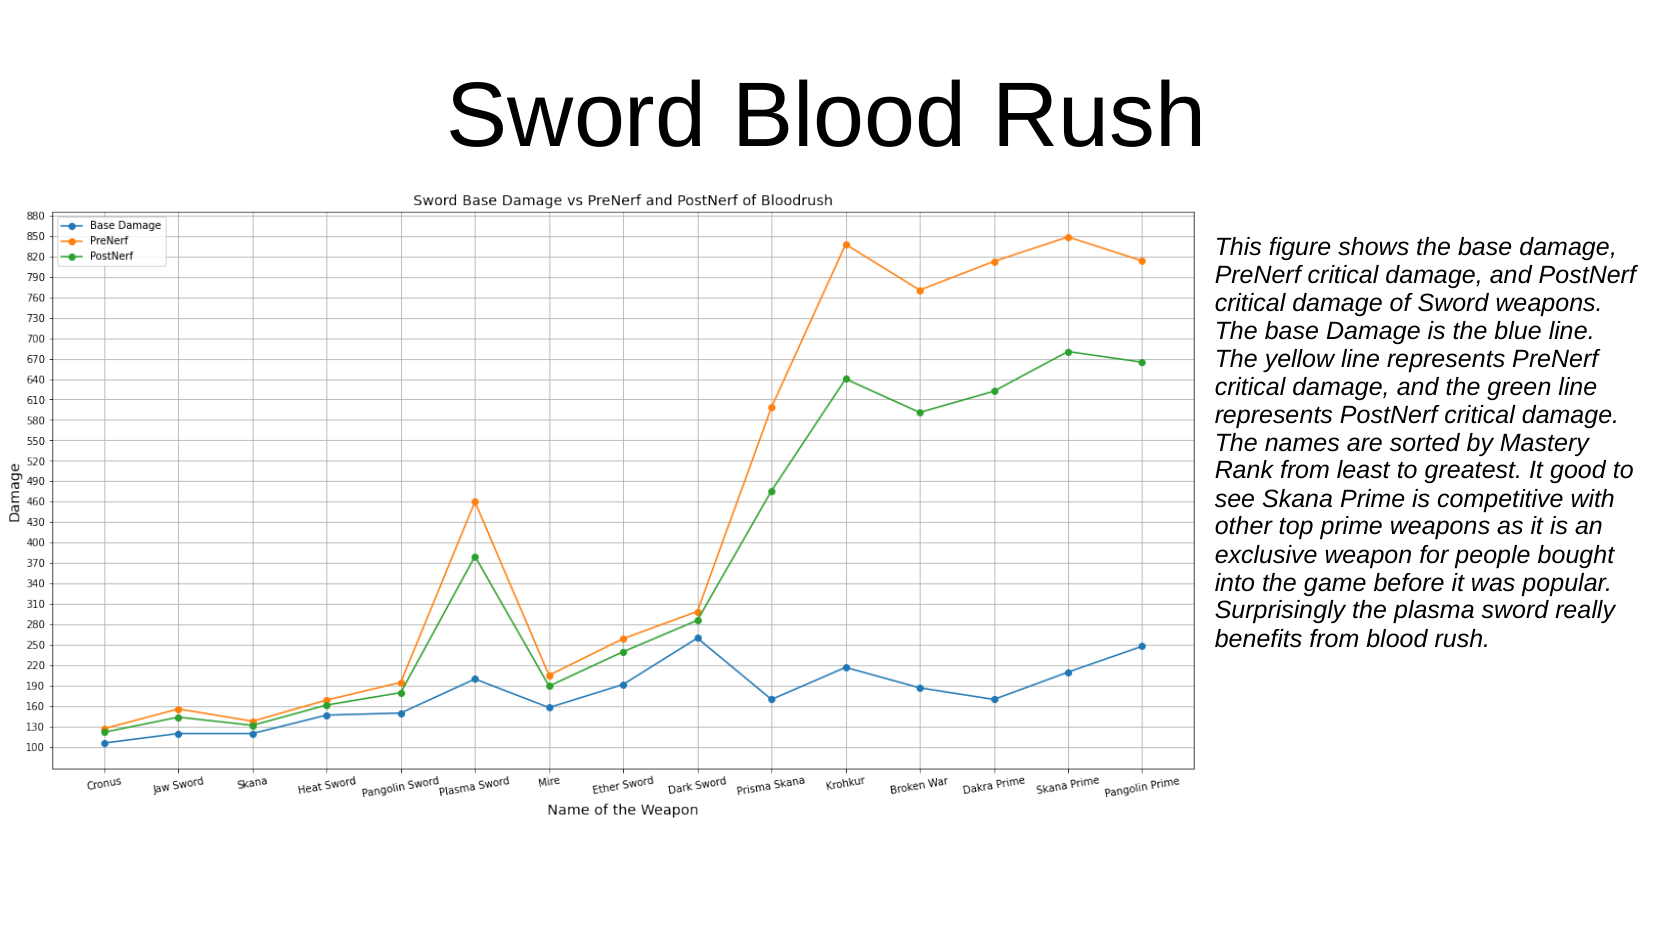

# Sword Blood Rush
This figure shows the base damage, PreNerf critical damage, and PostNerf critical damage of Sword weapons. The base Damage is the blue line. The yellow line represents PreNerf critical damage, and the green line represents PostNerf critical damage. The names are sorted by Mastery Rank from least to greatest. It good to see Skana Prime is competitive with other top prime weapons as it is an exclusive weapon for people bought into the game before it was popular. Surprisingly the plasma sword really benefits from blood rush.